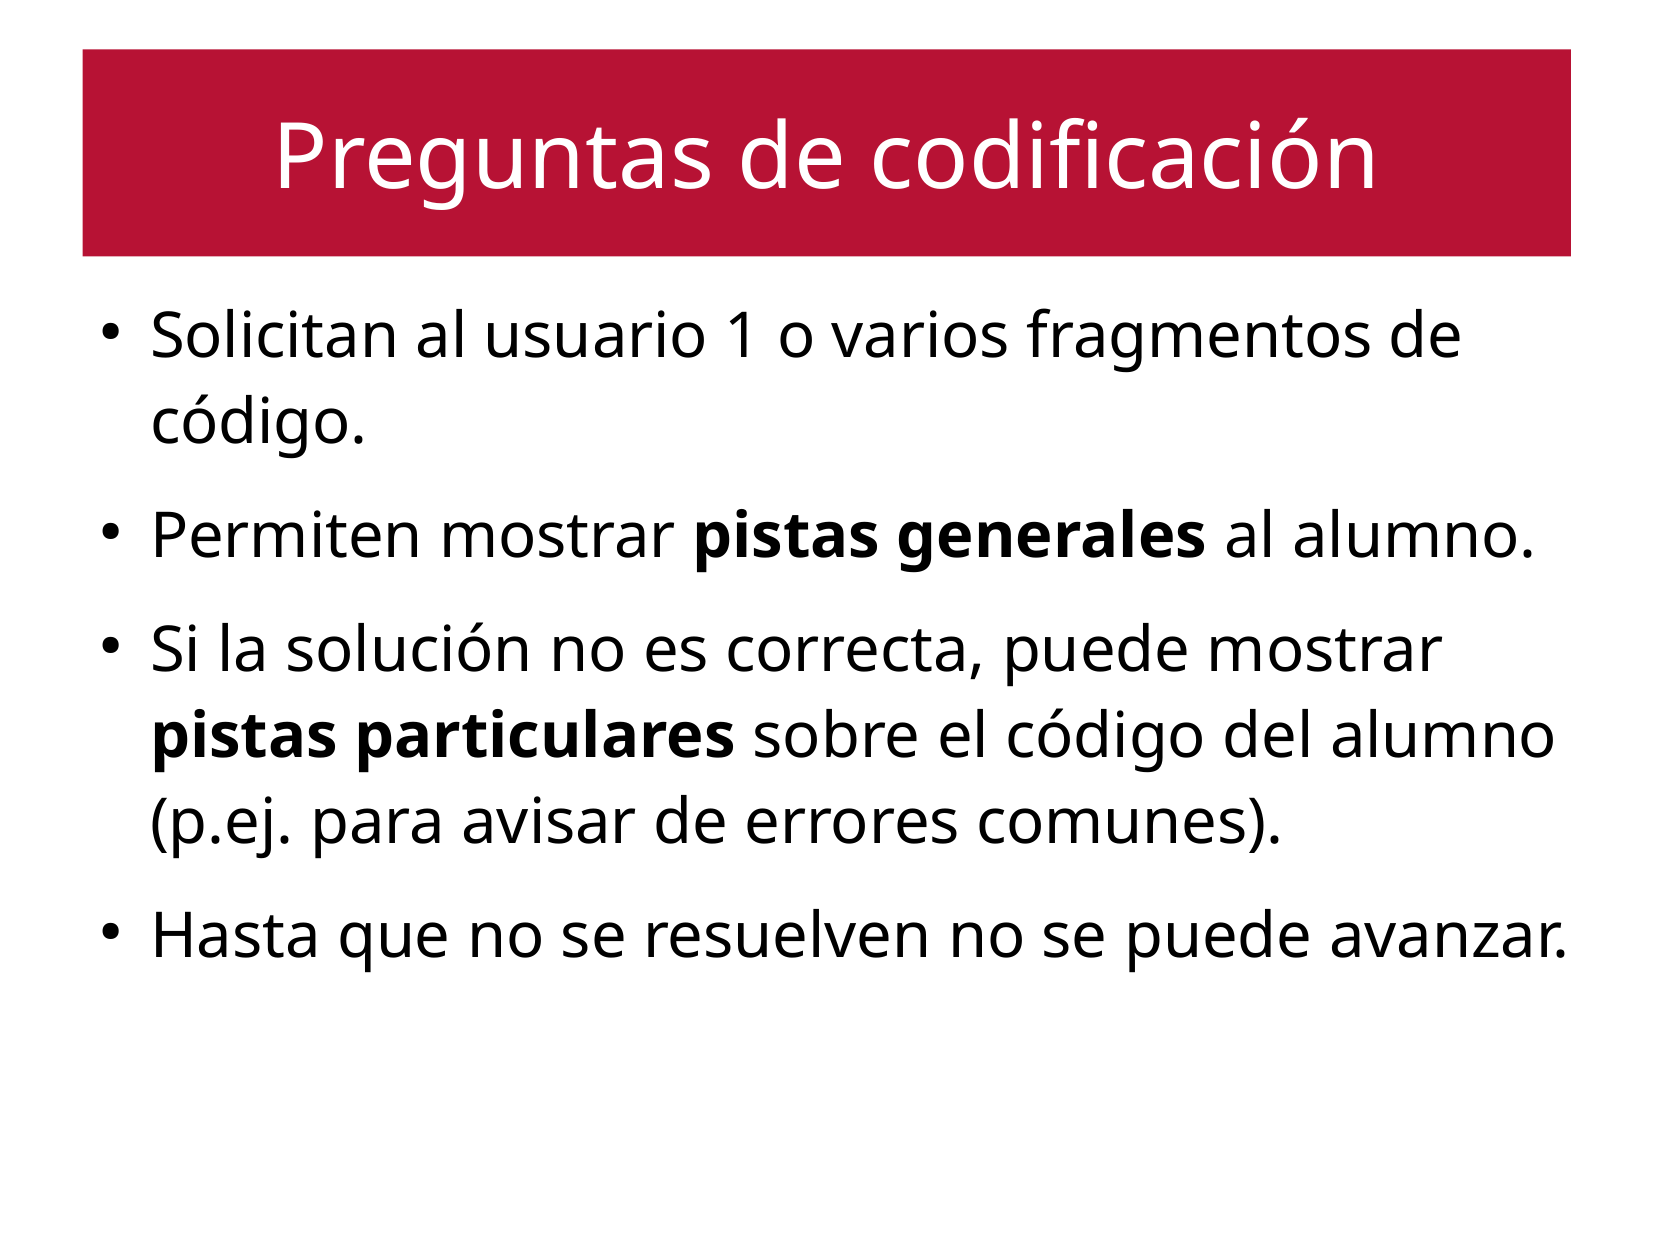

# Preguntas de codificación
Solicitan al usuario 1 o varios fragmentos de código.
Permiten mostrar pistas generales al alumno.
Si la solución no es correcta, puede mostrar pistas particulares sobre el código del alumno (p.ej. para avisar de errores comunes).
Hasta que no se resuelven no se puede avanzar.